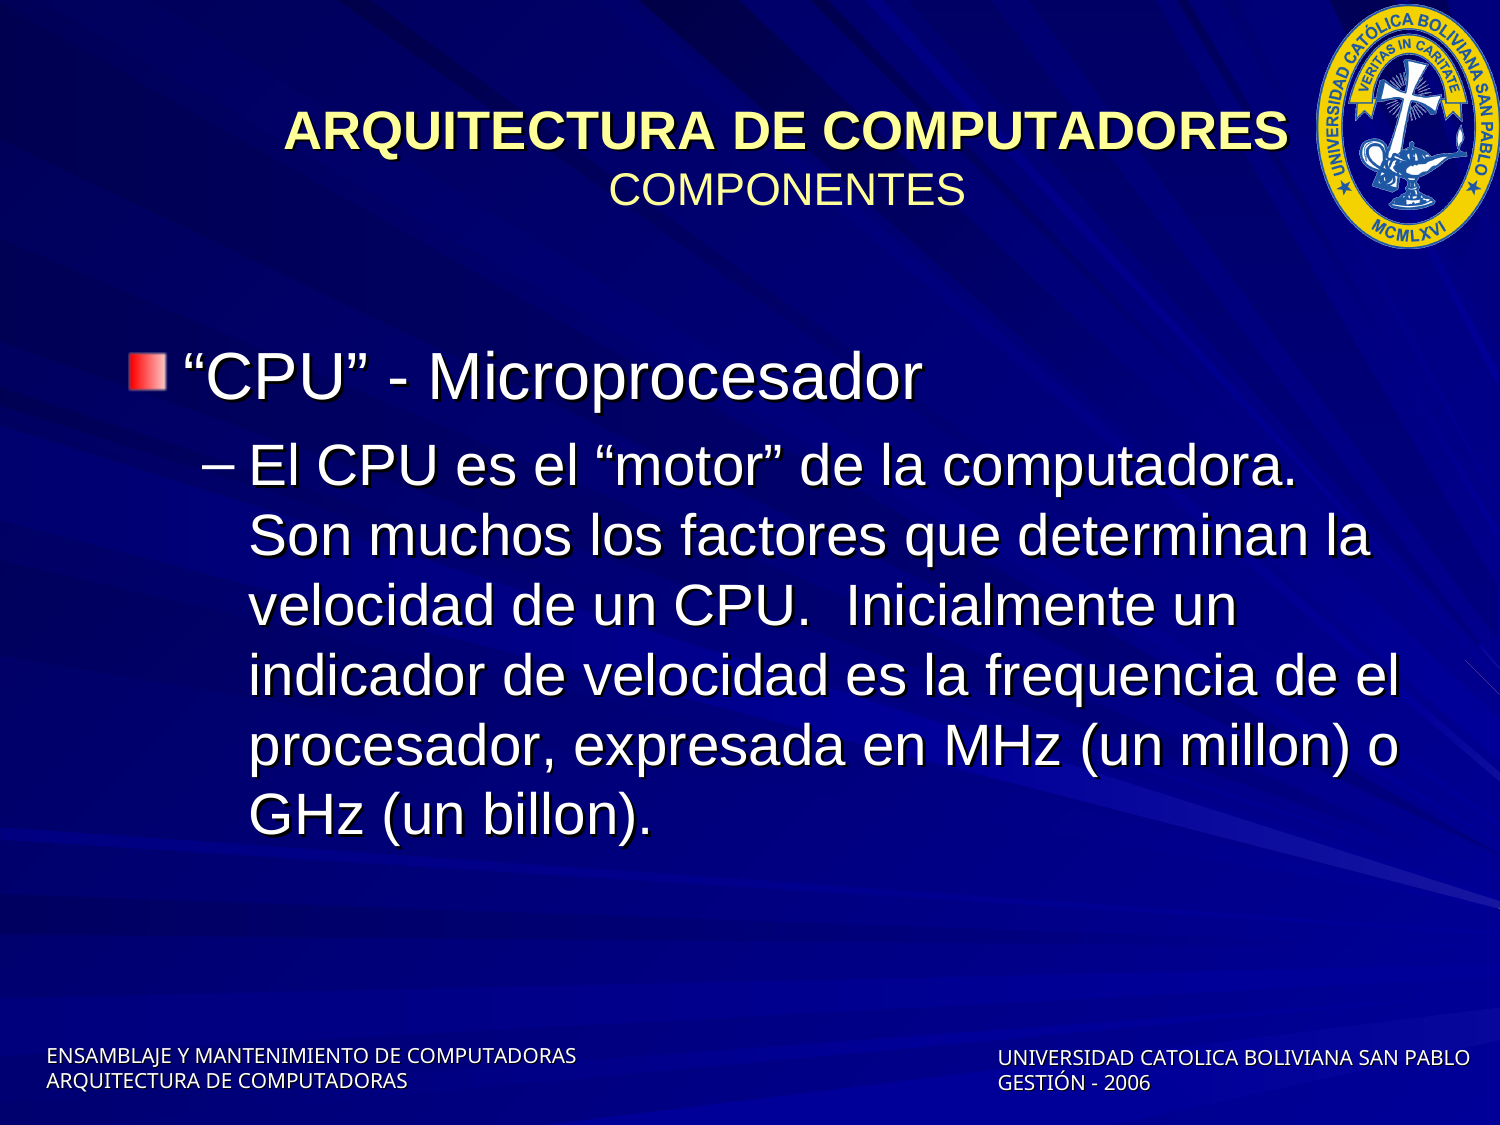

ARQUITECTURA DE COMPUTADORES
COMPONENTES
# “CPU” - Microprocesador
El CPU es el “motor” de la computadora. Son muchos los factores que determinan la velocidad de un CPU. Inicialmente un indicador de velocidad es la frequencia de el procesador, expresada en MHz (un millon) o GHz (un billon).